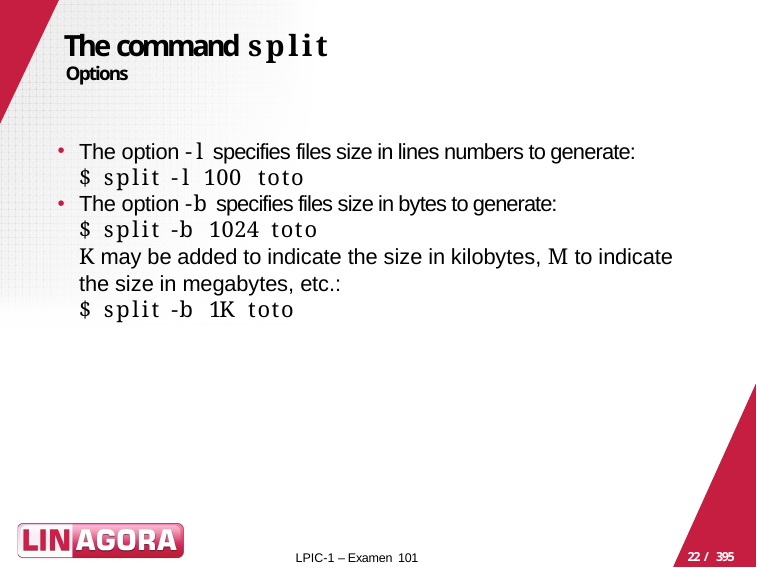

The command split
Options
The option -l specifies files size in lines numbers to generate:
$ split -l 100 toto
The option -b specifies files size in bytes to generate:
$ split -b 1024 toto
K may be added to indicate the size in kilobytes, M to indicate the size in megabytes, etc.:
$ split -b 1K toto
LPIC-1 – Examen 101